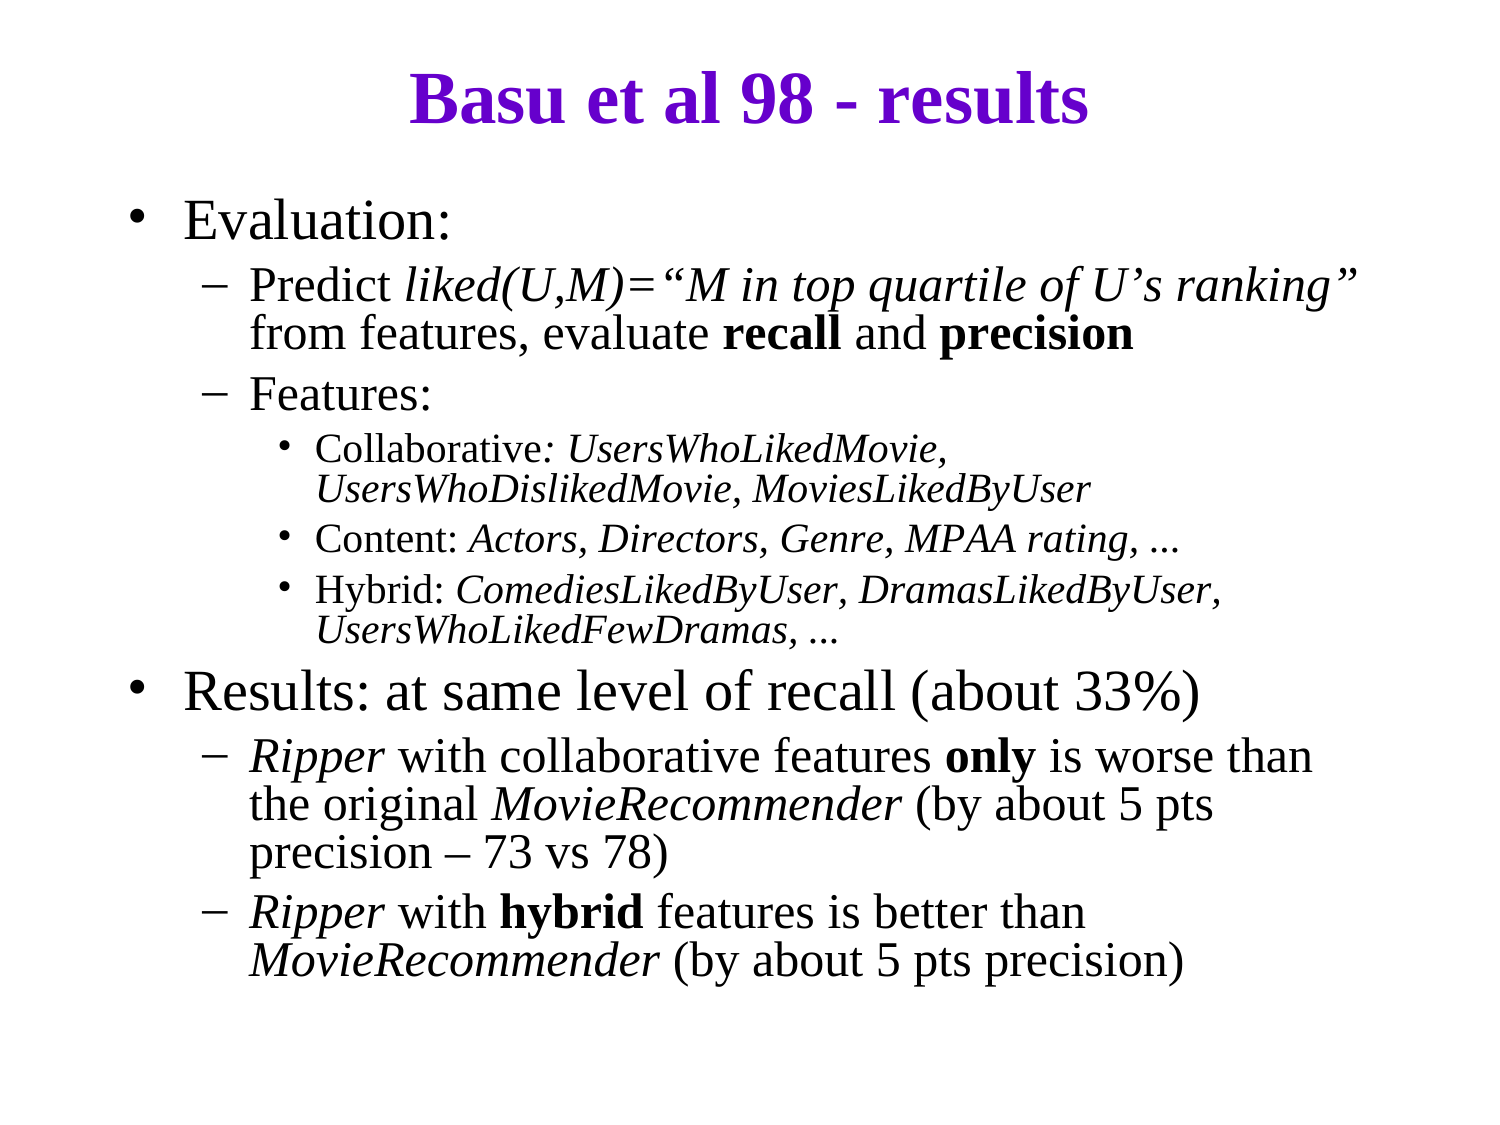

# Basu et al 98 - results
Evaluation:
Predict liked(U,M)=“M in top quartile of U’s ranking” from features, evaluate recall and precision
Features:
Collaborative: UsersWhoLikedMovie, UsersWhoDislikedMovie, MoviesLikedByUser
Content: Actors, Directors, Genre, MPAA rating, ...
Hybrid: ComediesLikedByUser, DramasLikedByUser, UsersWhoLikedFewDramas, ...
Results: at same level of recall (about 33%)
Ripper with collaborative features only is worse than the original MovieRecommender (by about 5 pts precision – 73 vs 78)
Ripper with hybrid features is better than MovieRecommender (by about 5 pts precision)